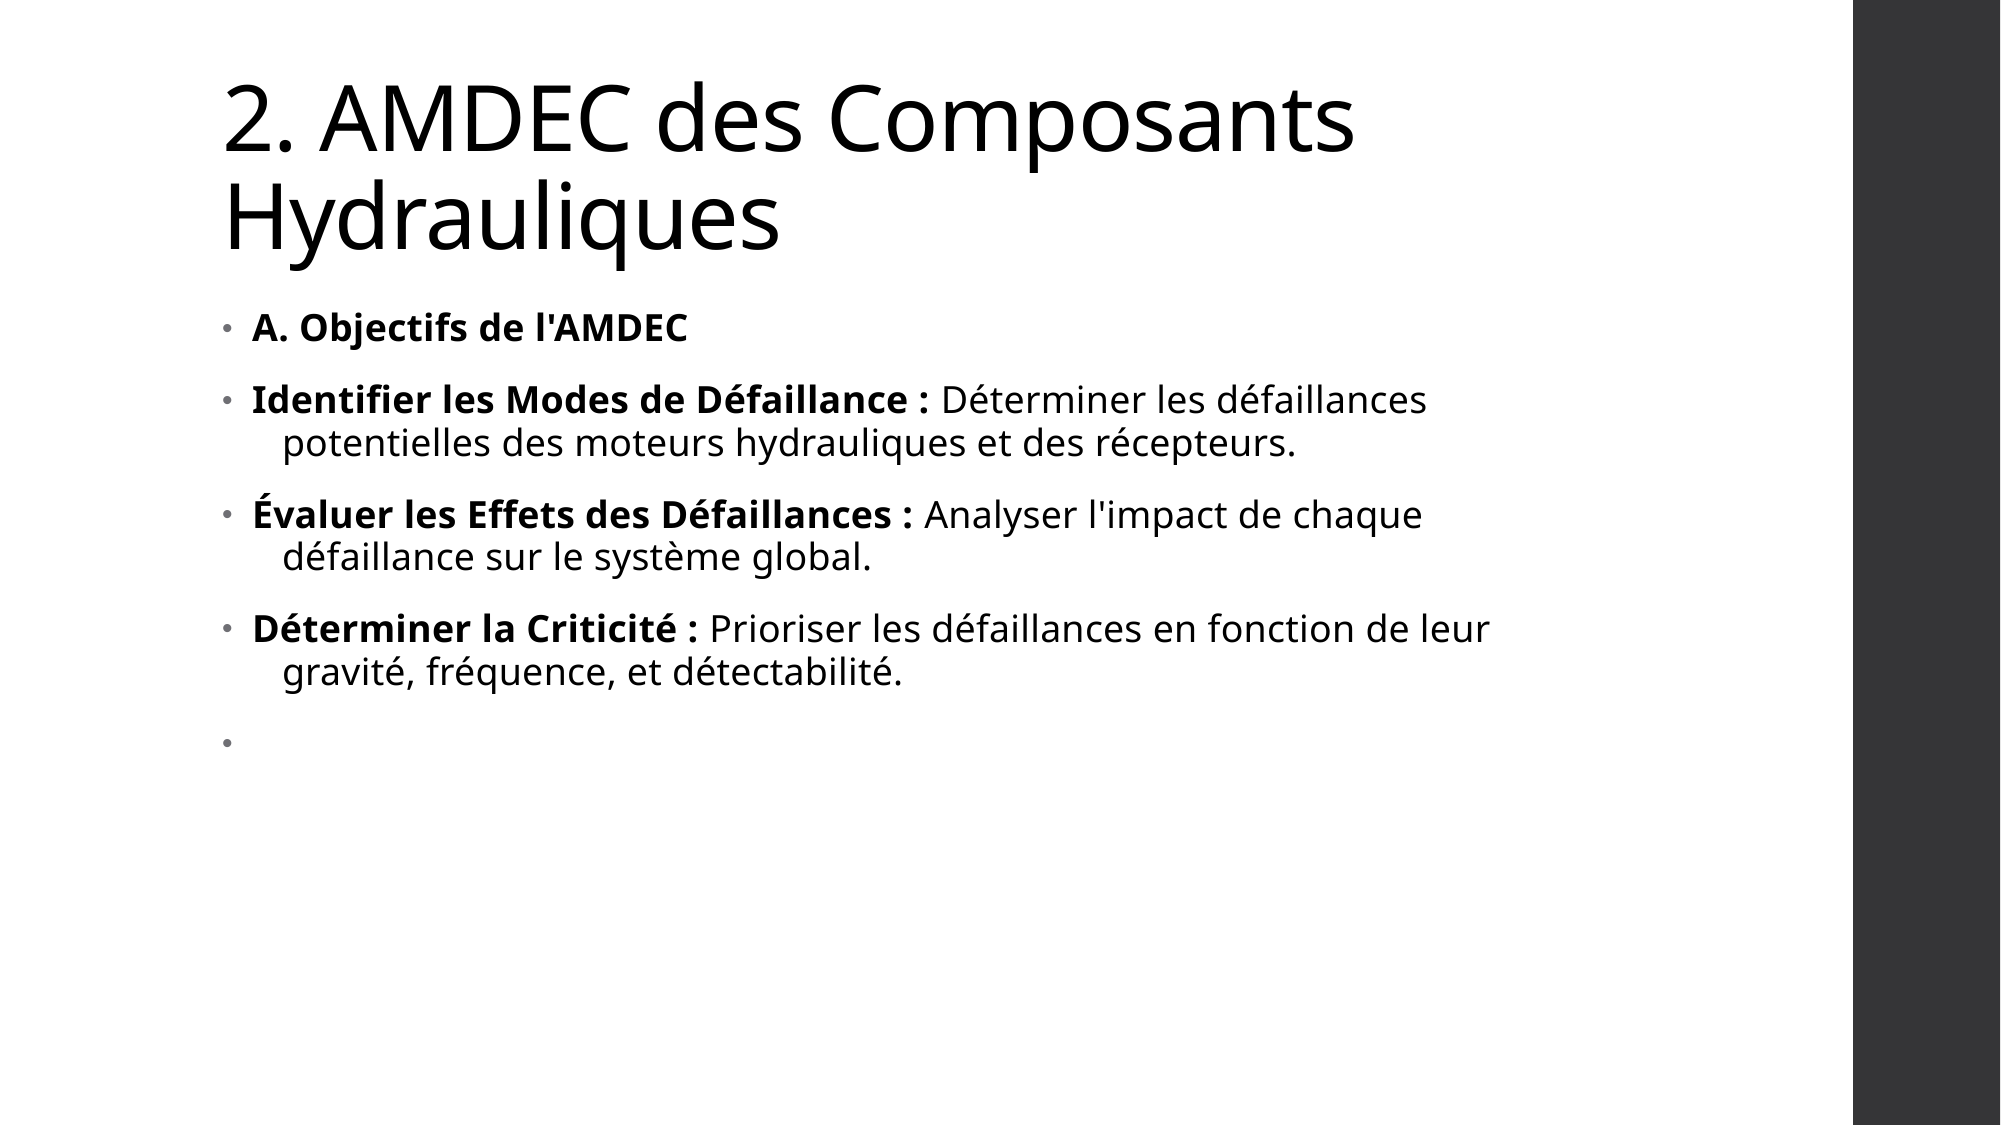

# 2. AMDEC des Composants Hydrauliques
A. Objectifs de l'AMDEC
Identifier les Modes de Défaillance : Déterminer les défaillances potentielles des moteurs hydrauliques et des récepteurs.
Évaluer les Effets des Défaillances : Analyser l'impact de chaque défaillance sur le système global.
Déterminer la Criticité : Prioriser les défaillances en fonction de leur gravité, fréquence, et détectabilité.